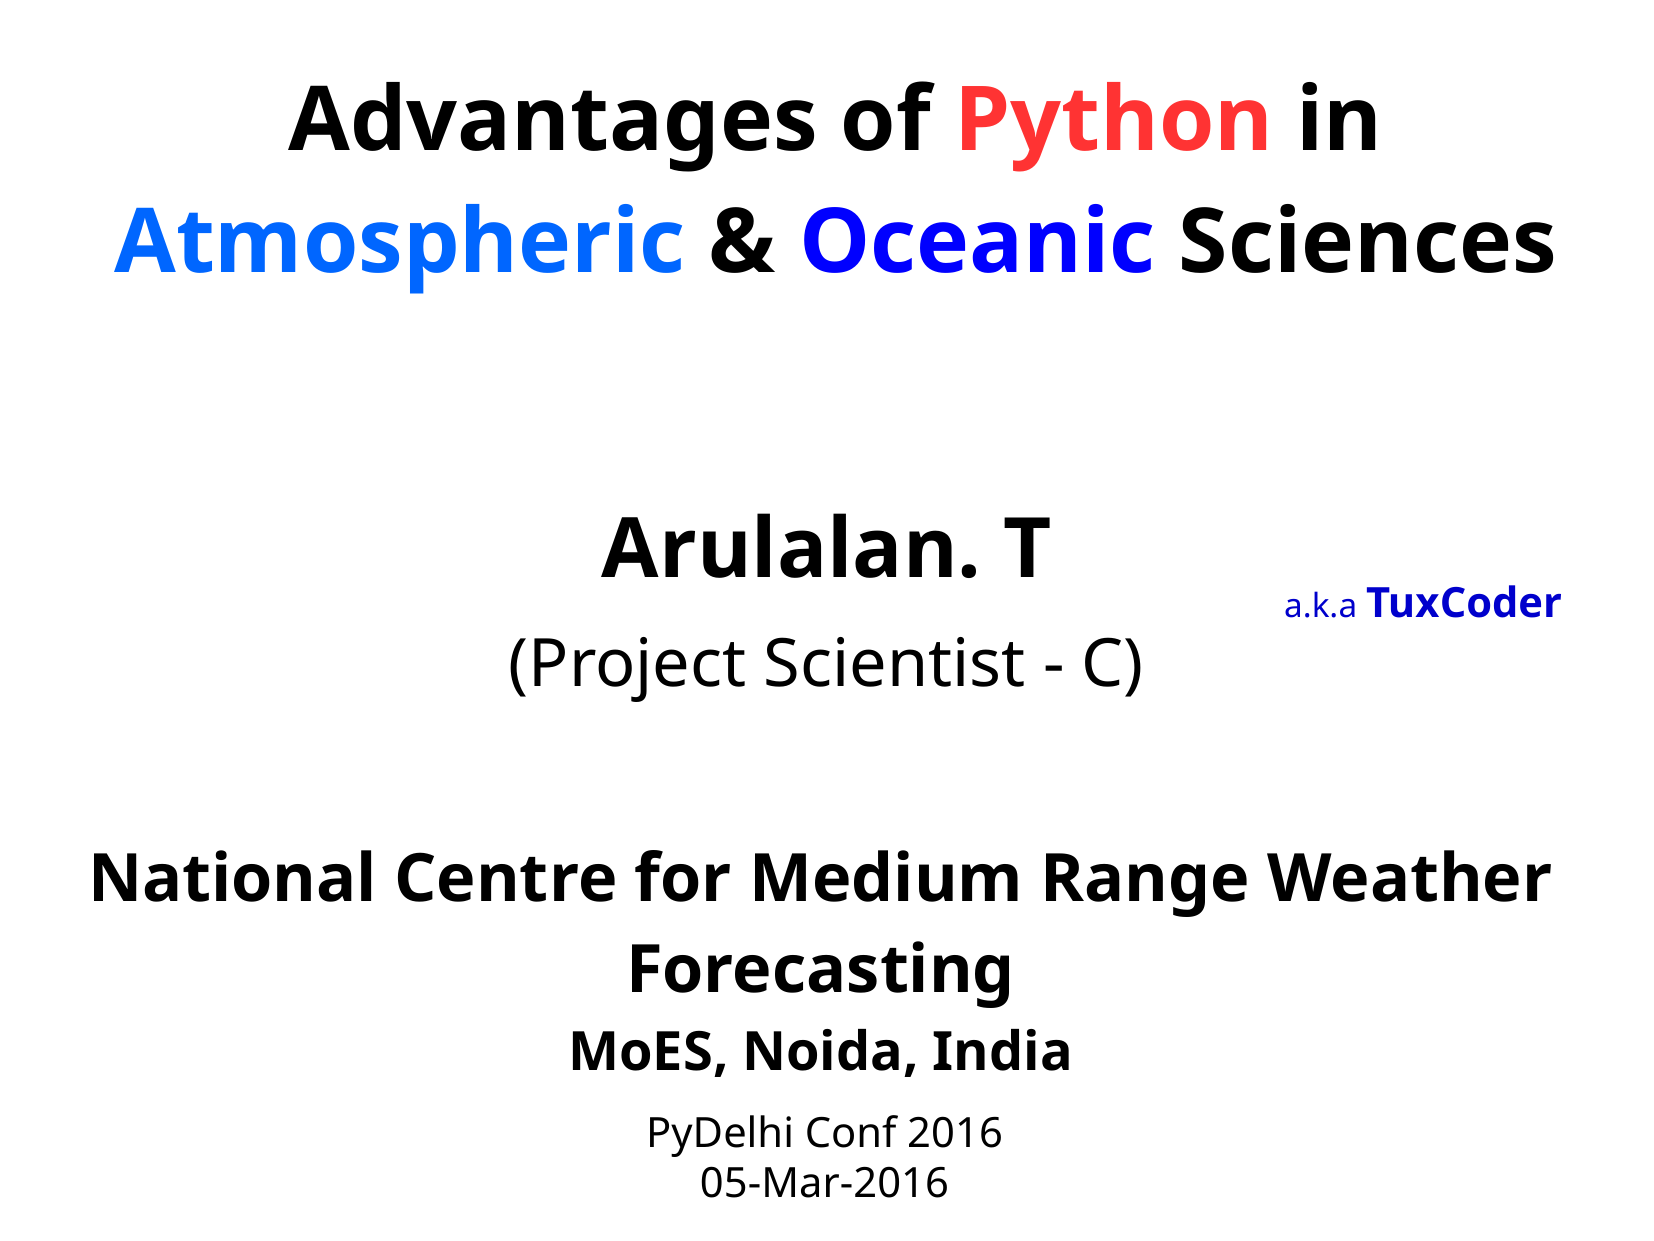

# Advantages of Python in Atmospheric & Oceanic Sciences
Arulalan. T
(Project Scientist - C)
a.k.a TuxCoder
National Centre for Medium Range Weather Forecasting
MoES, Noida, India
PyDelhi Conf 2016
05-Mar-2016